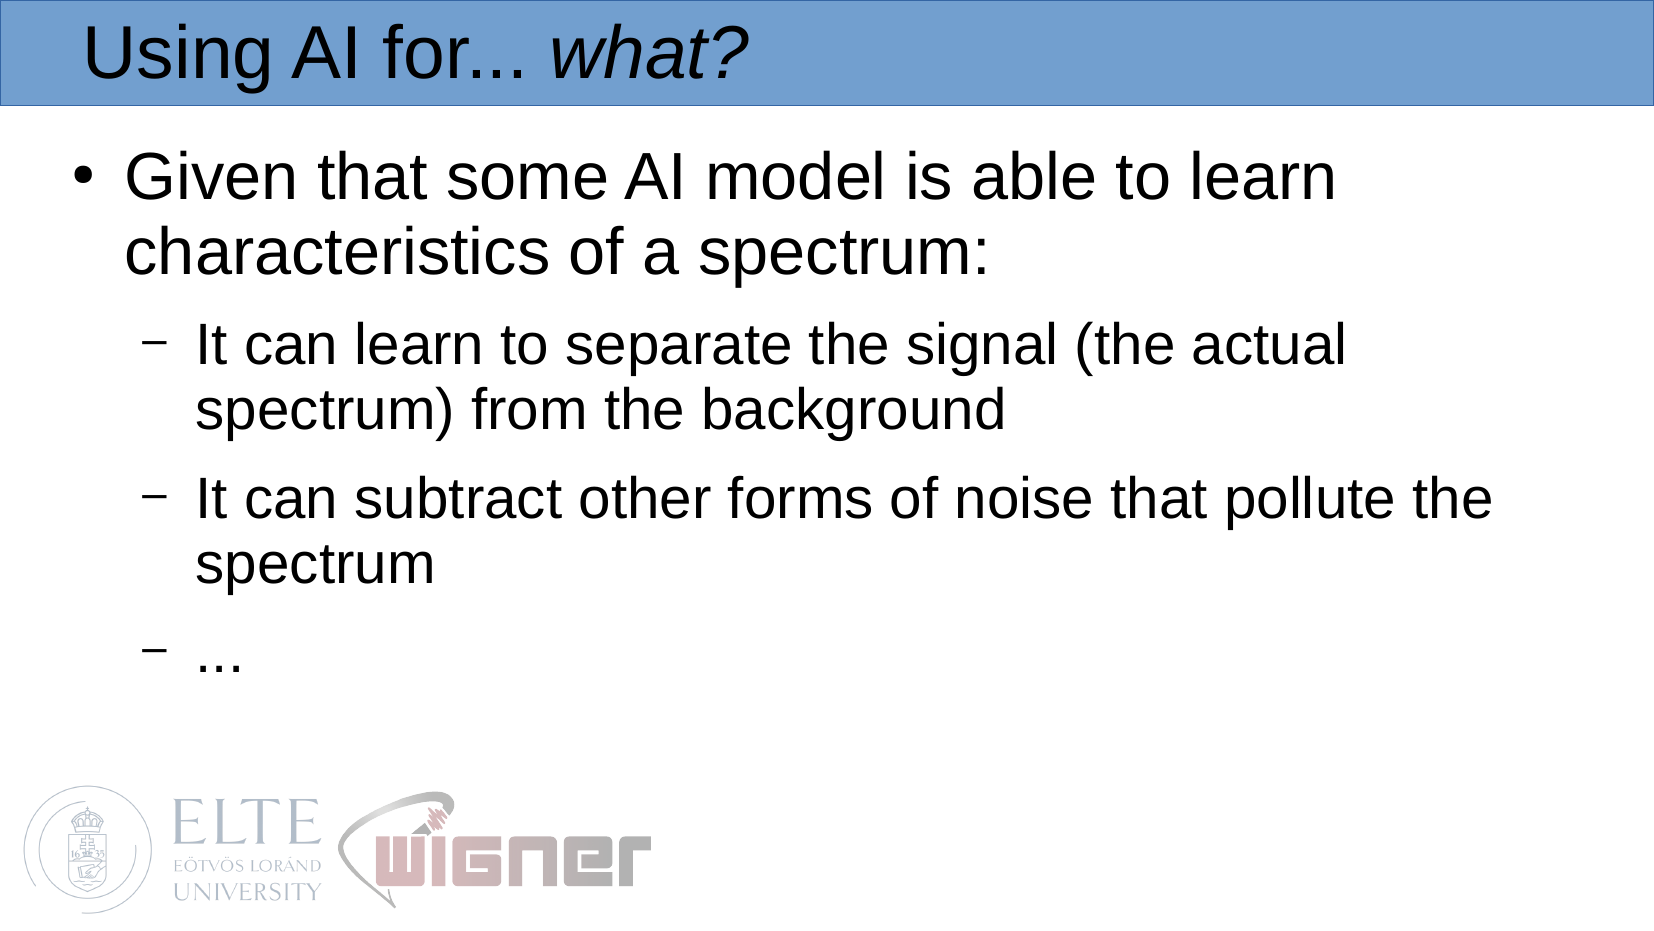

Using AI for... what?
# Given that some AI model is able to learn characteristics of a spectrum:
It can learn to separate the signal (the actual spectrum) from the background
It can subtract other forms of noise that pollute the spectrum
...